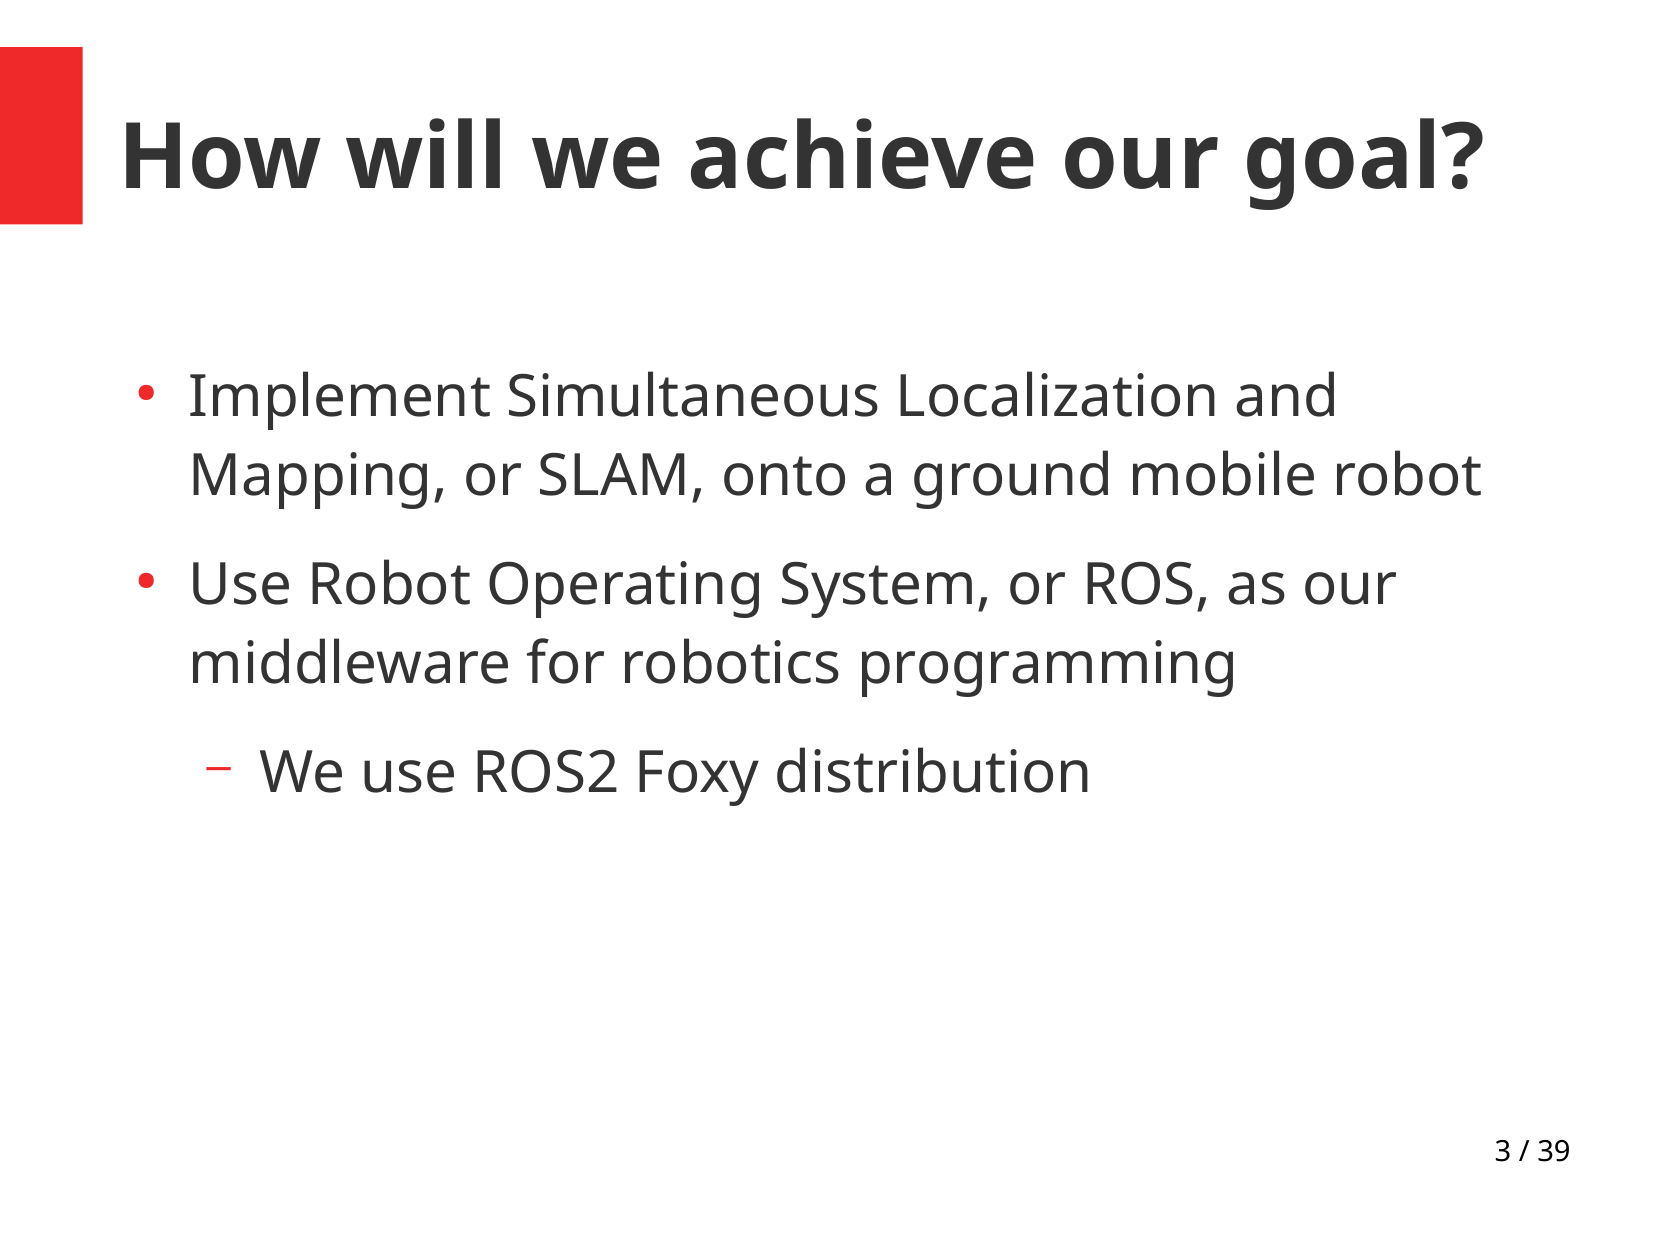

# How will we achieve our goal?
Implement Simultaneous Localization and Mapping, or SLAM, onto a ground mobile robot
Use Robot Operating System, or ROS, as our middleware for robotics programming
We use ROS2 Foxy distribution
3